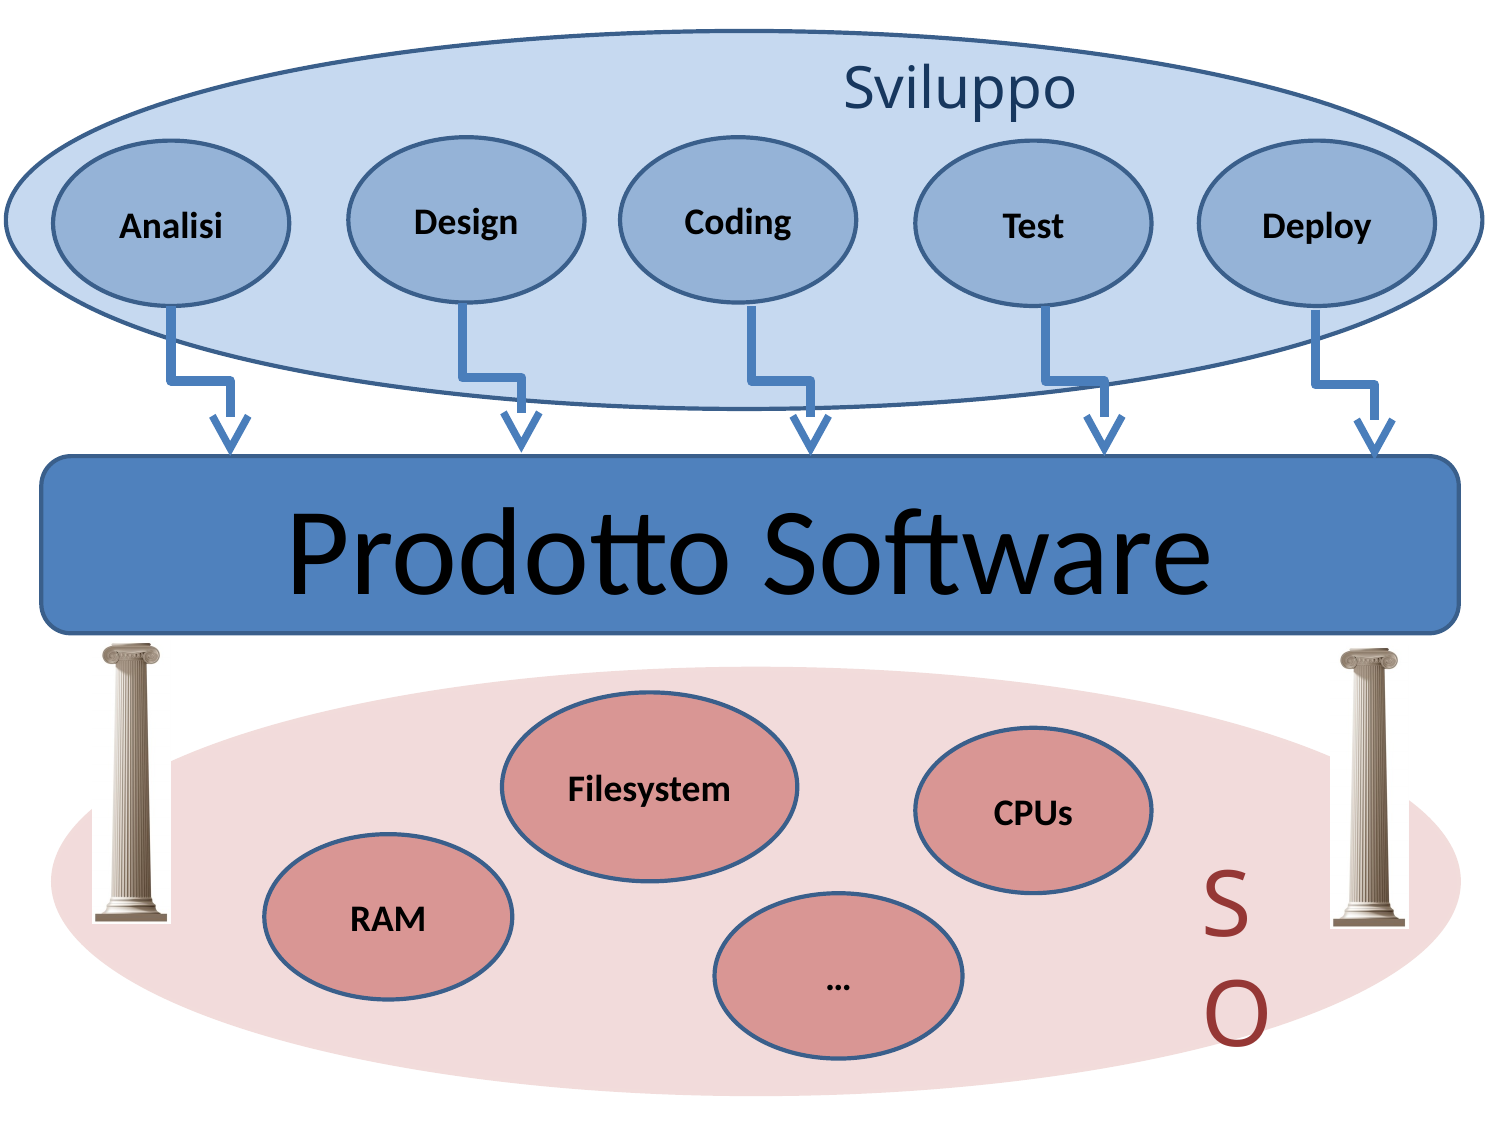

Sviluppo
Design
Coding
Analisi
Test
Deploy
Prodotto Software
Filesystem
CPUs
RAM
SO
…